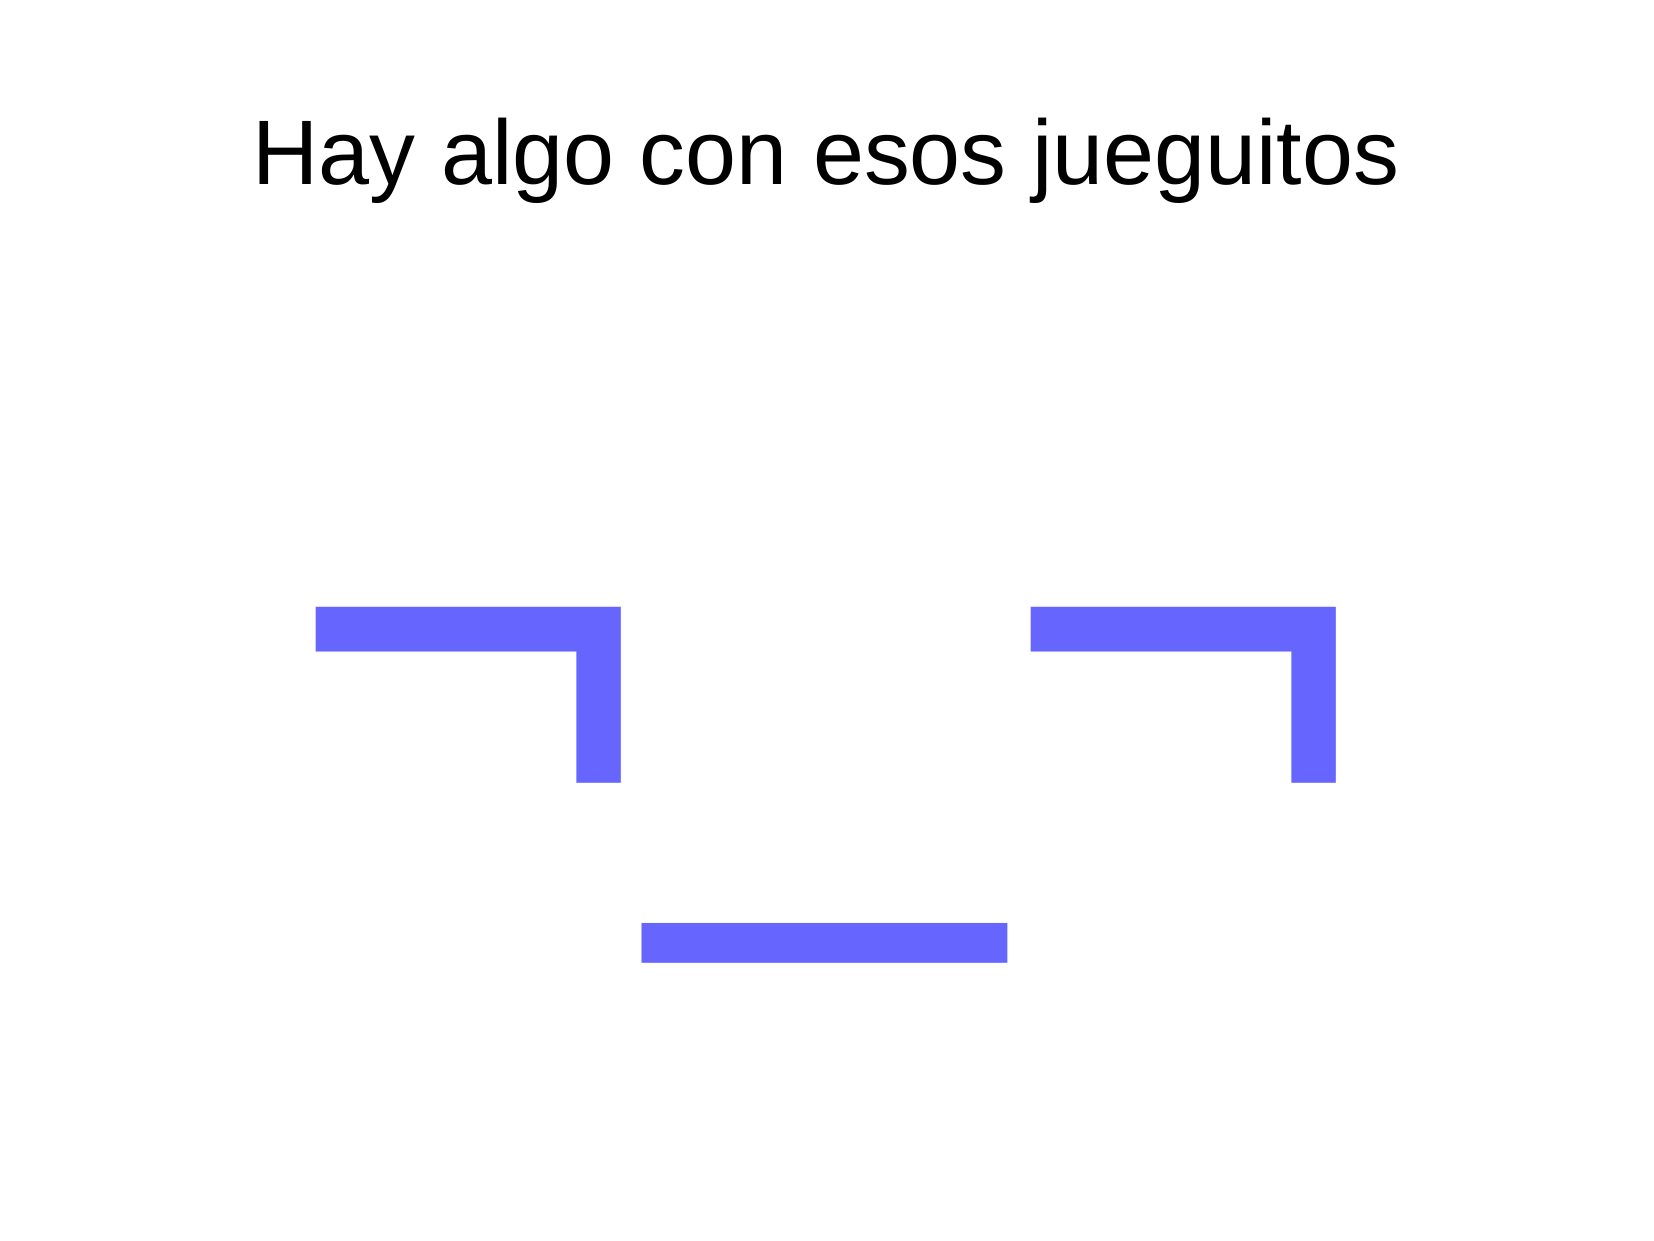

# Hay algo con esos jueguitos
¬_¬